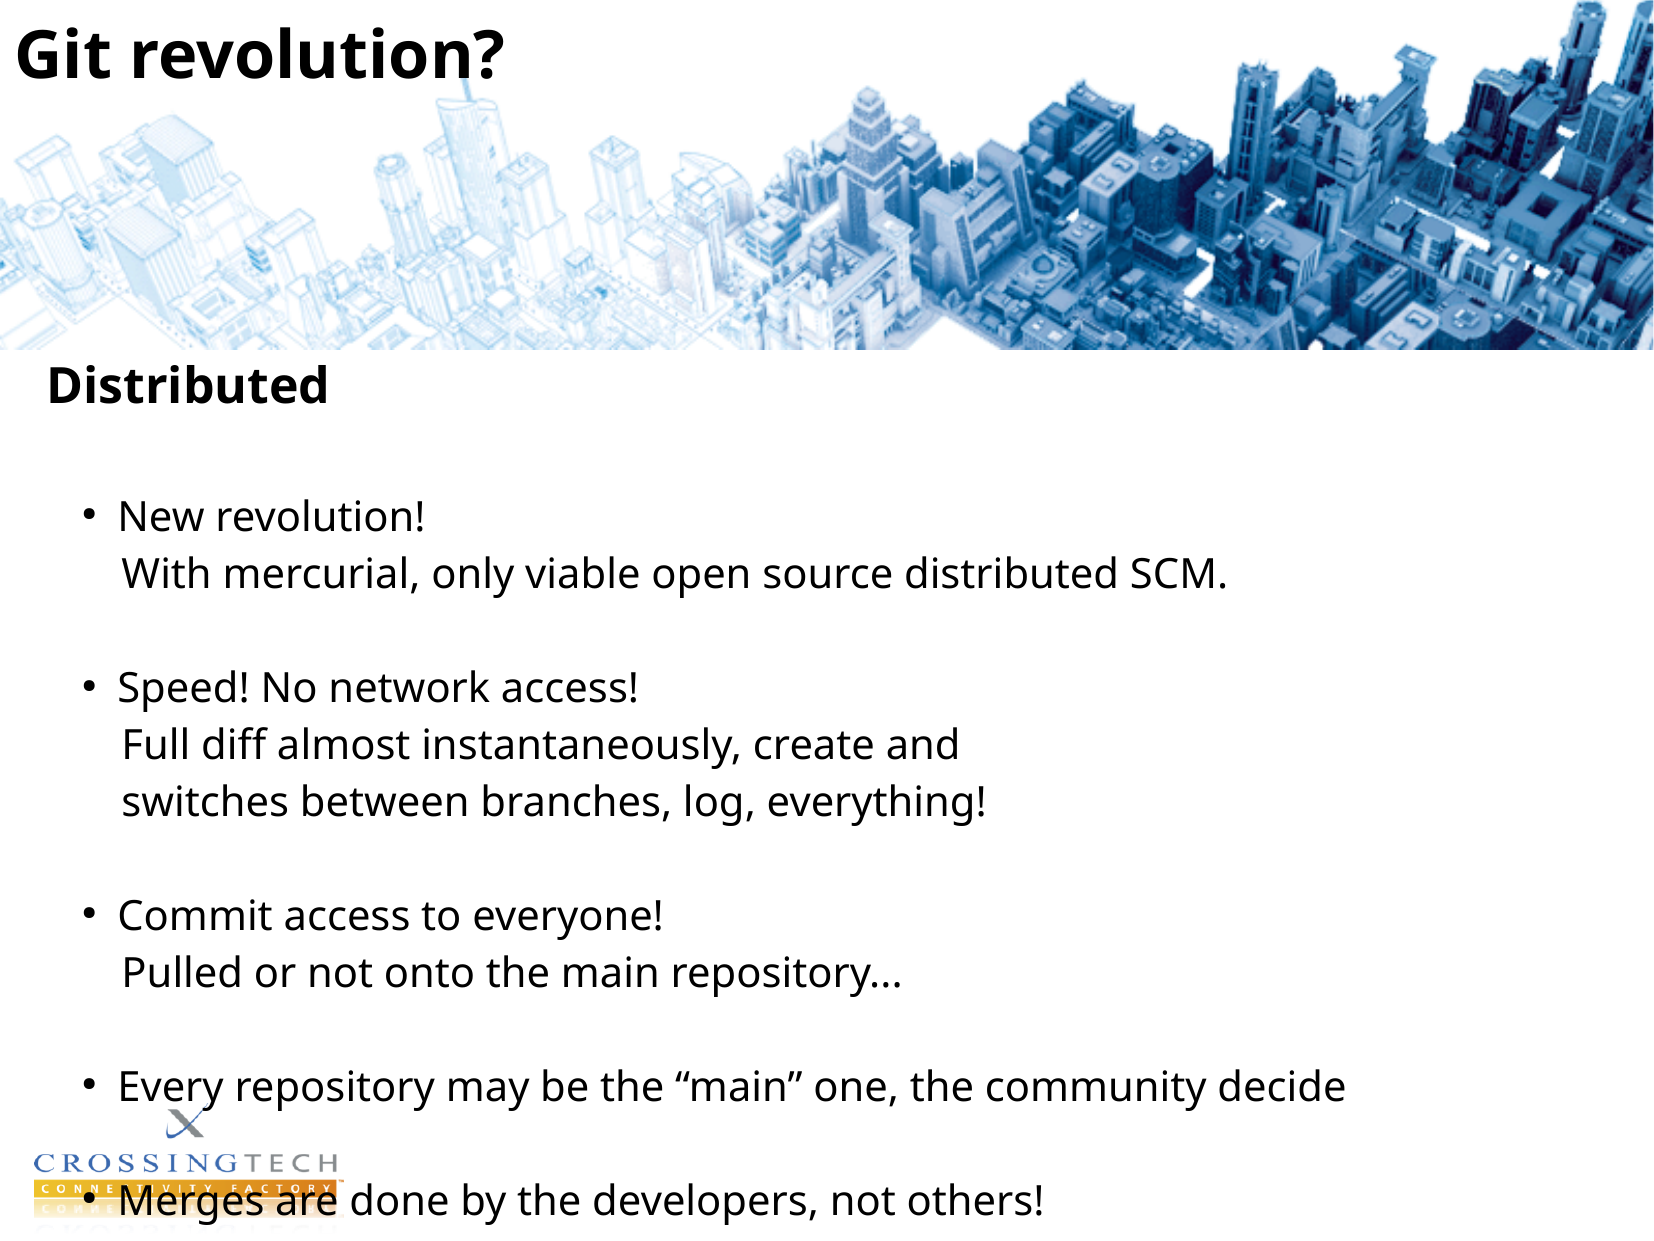

Git revolution?
Distributed
New revolution!
	With mercurial, only viable open source distributed SCM.
Speed! No network access!
	Full diff almost instantaneously, create and
	switches between branches, log, everything!
Commit access to everyone!
	Pulled or not onto the main repository...
Every repository may be the “main” one, the community decide
Merges are done by the developers, not others!